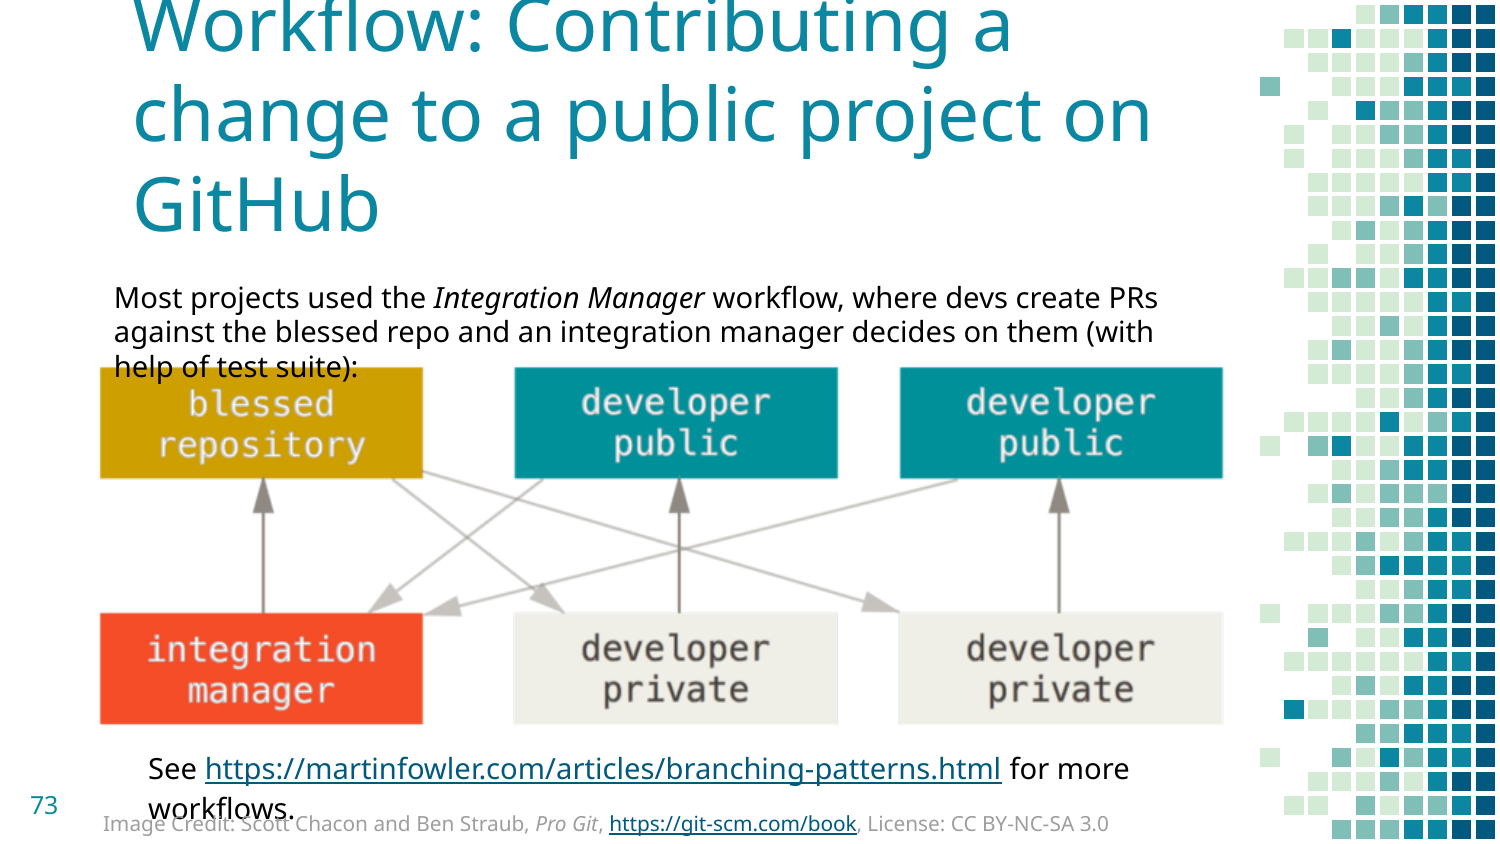

# Workflow: Contributing a change to a public project on GitHub
Most projects used the Integration Manager workflow, where devs create PRs against the blessed repo and an integration manager decides on them (with help of test suite):
See https://martinfowler.com/articles/branching-patterns.html for more workflows.
Image Credit: Scott Chacon and Ben Straub, Pro Git, https://git-scm.com/book, License: CC BY-NC-SA 3.0